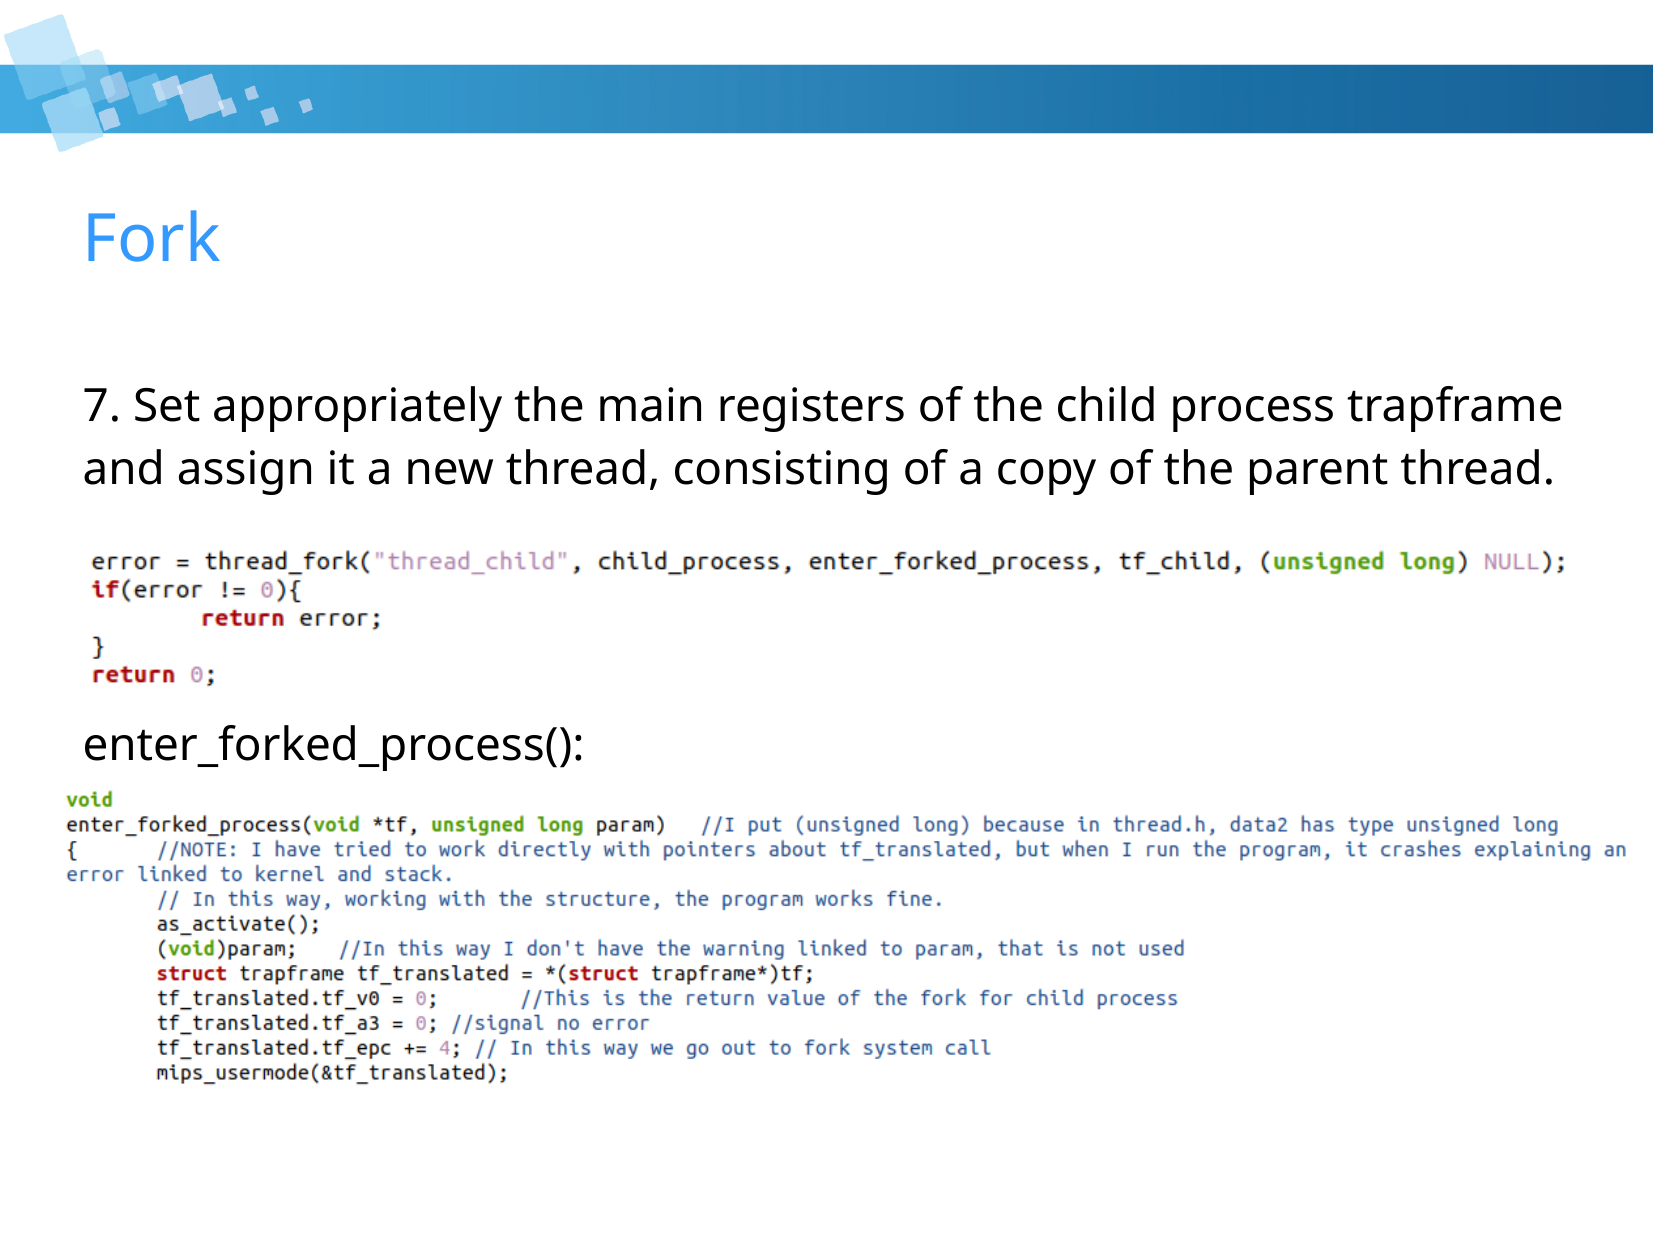

# Fork
7. Set appropriately the main registers of the child process trapframe and assign it a new thread, consisting of a copy of the parent thread.
enter_forked_process():